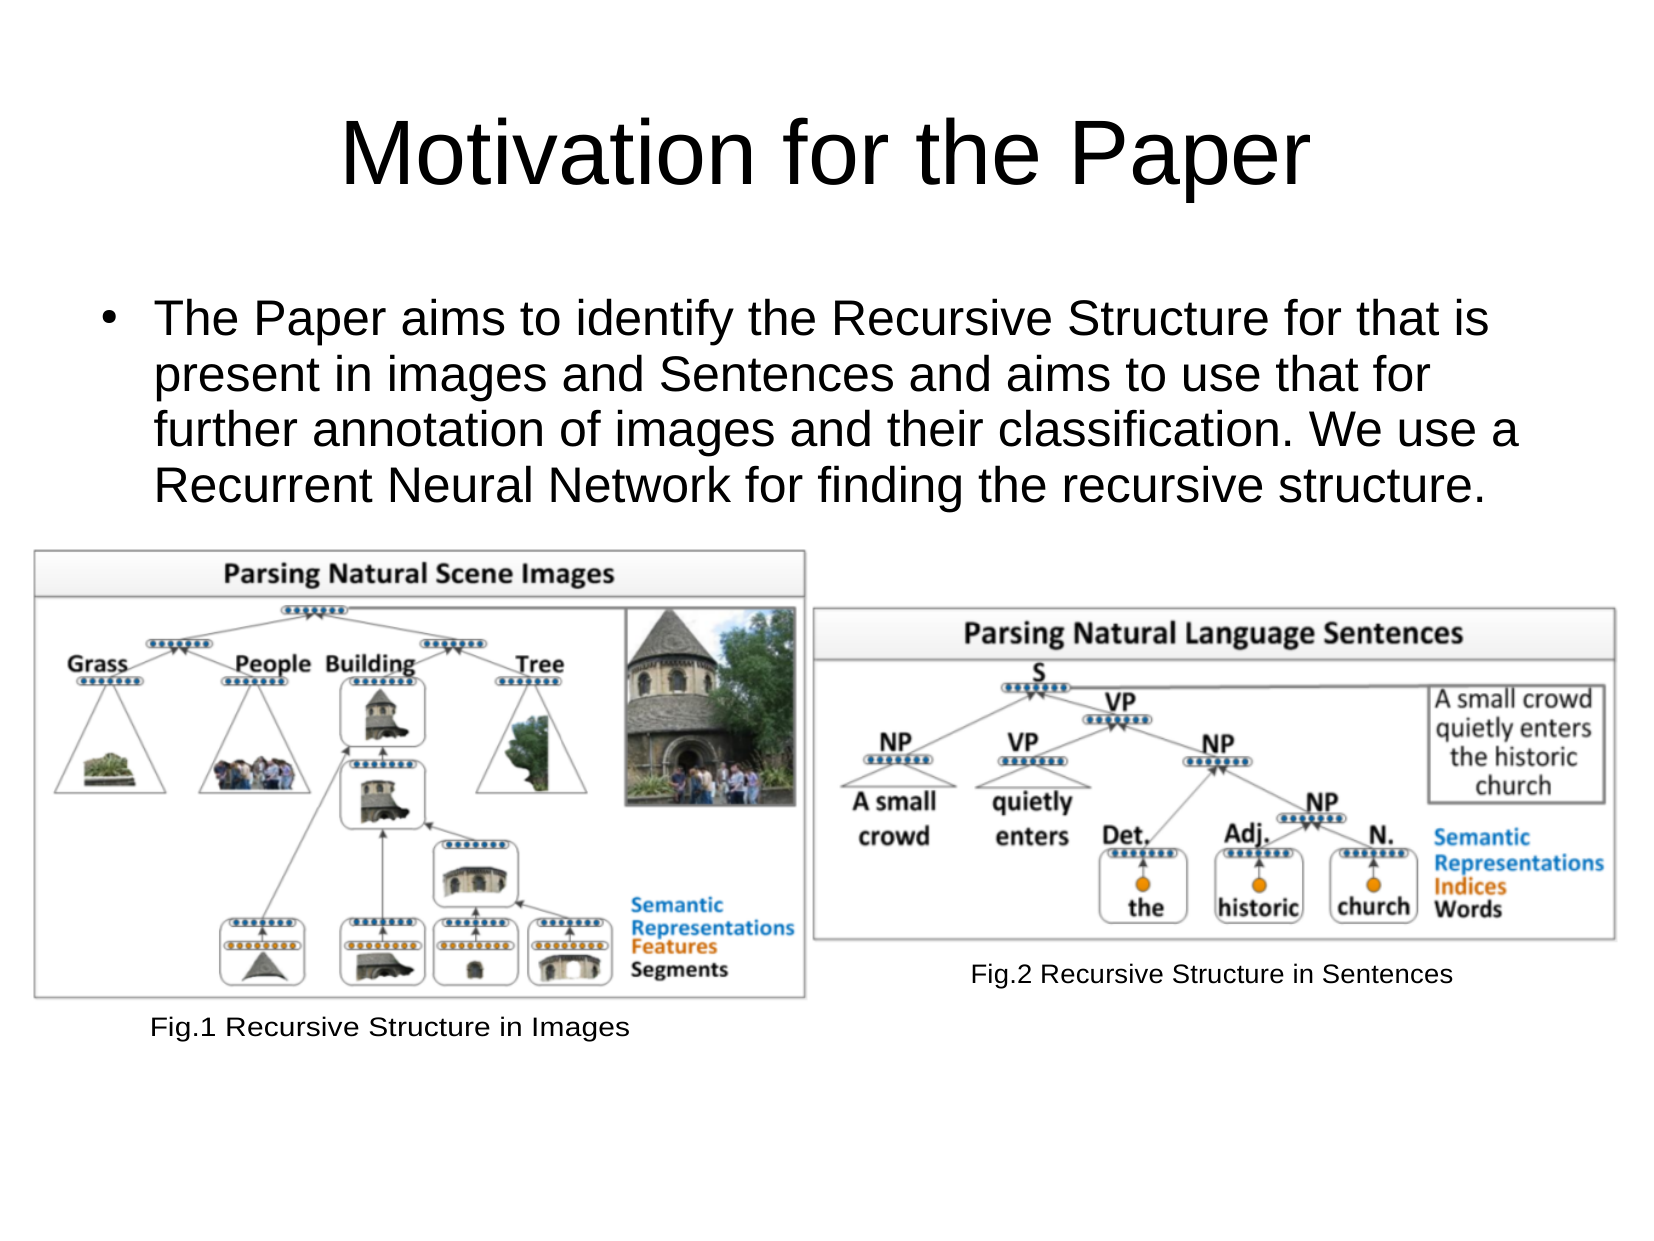

# Motivation for the Paper
The Paper aims to identify the Recursive Structure for that is present in images and Sentences and aims to use that for further annotation of images and their classification. We use a Recurrent Neural Network for finding the recursive structure.
Fig.2 Recursive Structure in Sentences
Fig.1 Recursive Structure in Images